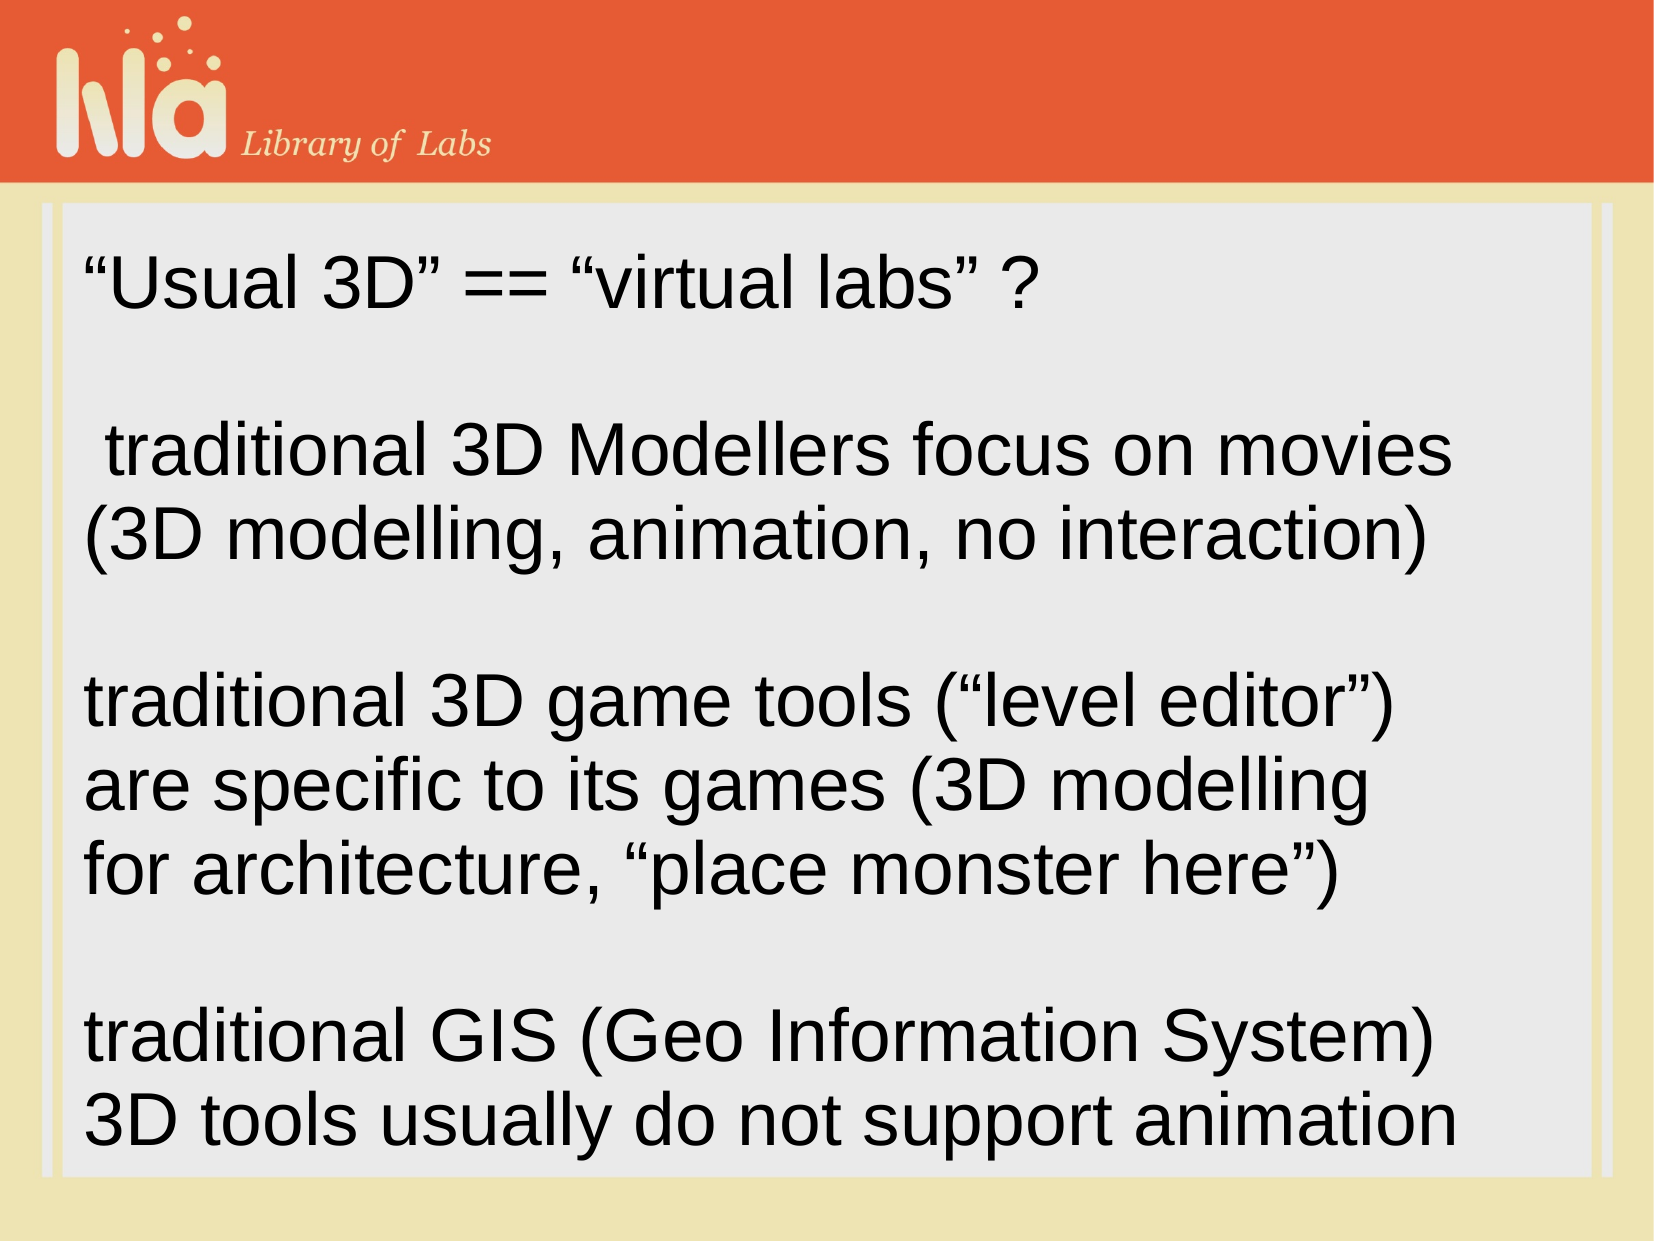

“Usual 3D” == “virtual labs” ?
 traditional 3D Modellers focus on movies
(3D modelling, animation, no interaction)
traditional 3D game tools (“level editor”)
are specific to its games (3D modelling
for architecture, “place monster here”)
traditional GIS (Geo Information System)
3D tools usually do not support animation